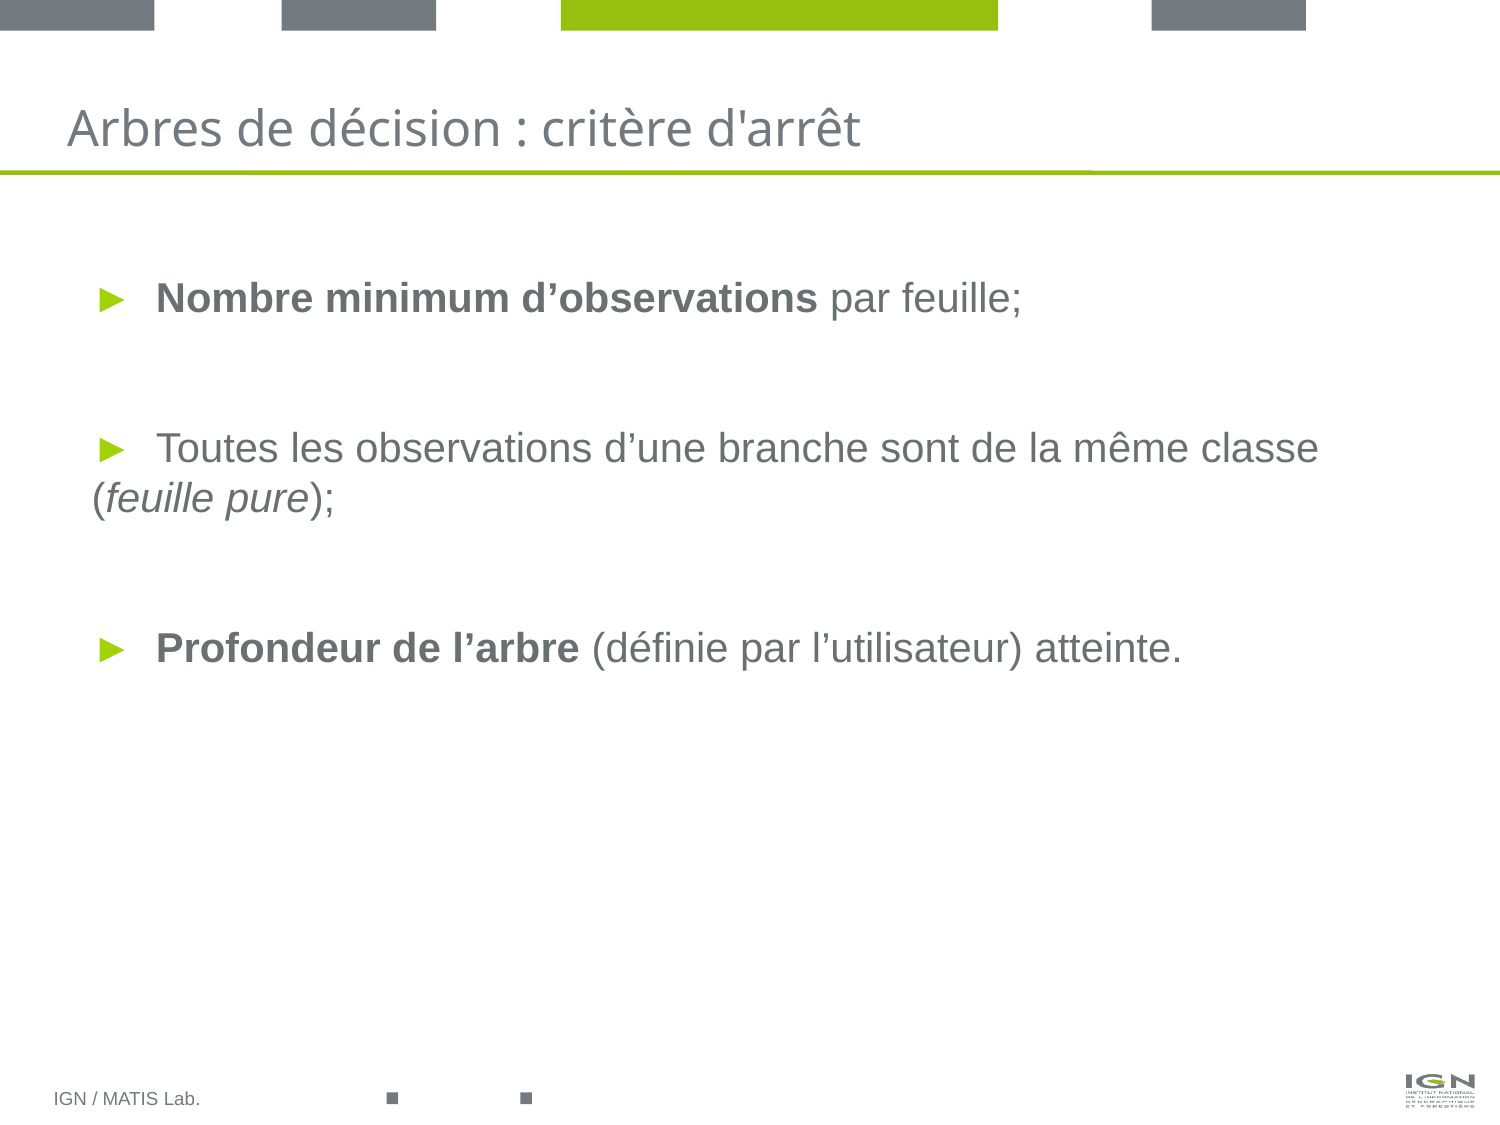

Arbres de décision : critère d'arrêt
► Nombre minimum d’observations par feuille;
► Toutes les observations d’une branche sont de la même classe (feuille pure);
► Profondeur de l’arbre (définie par l’utilisateur) atteinte.
IGN / MATIS Lab.